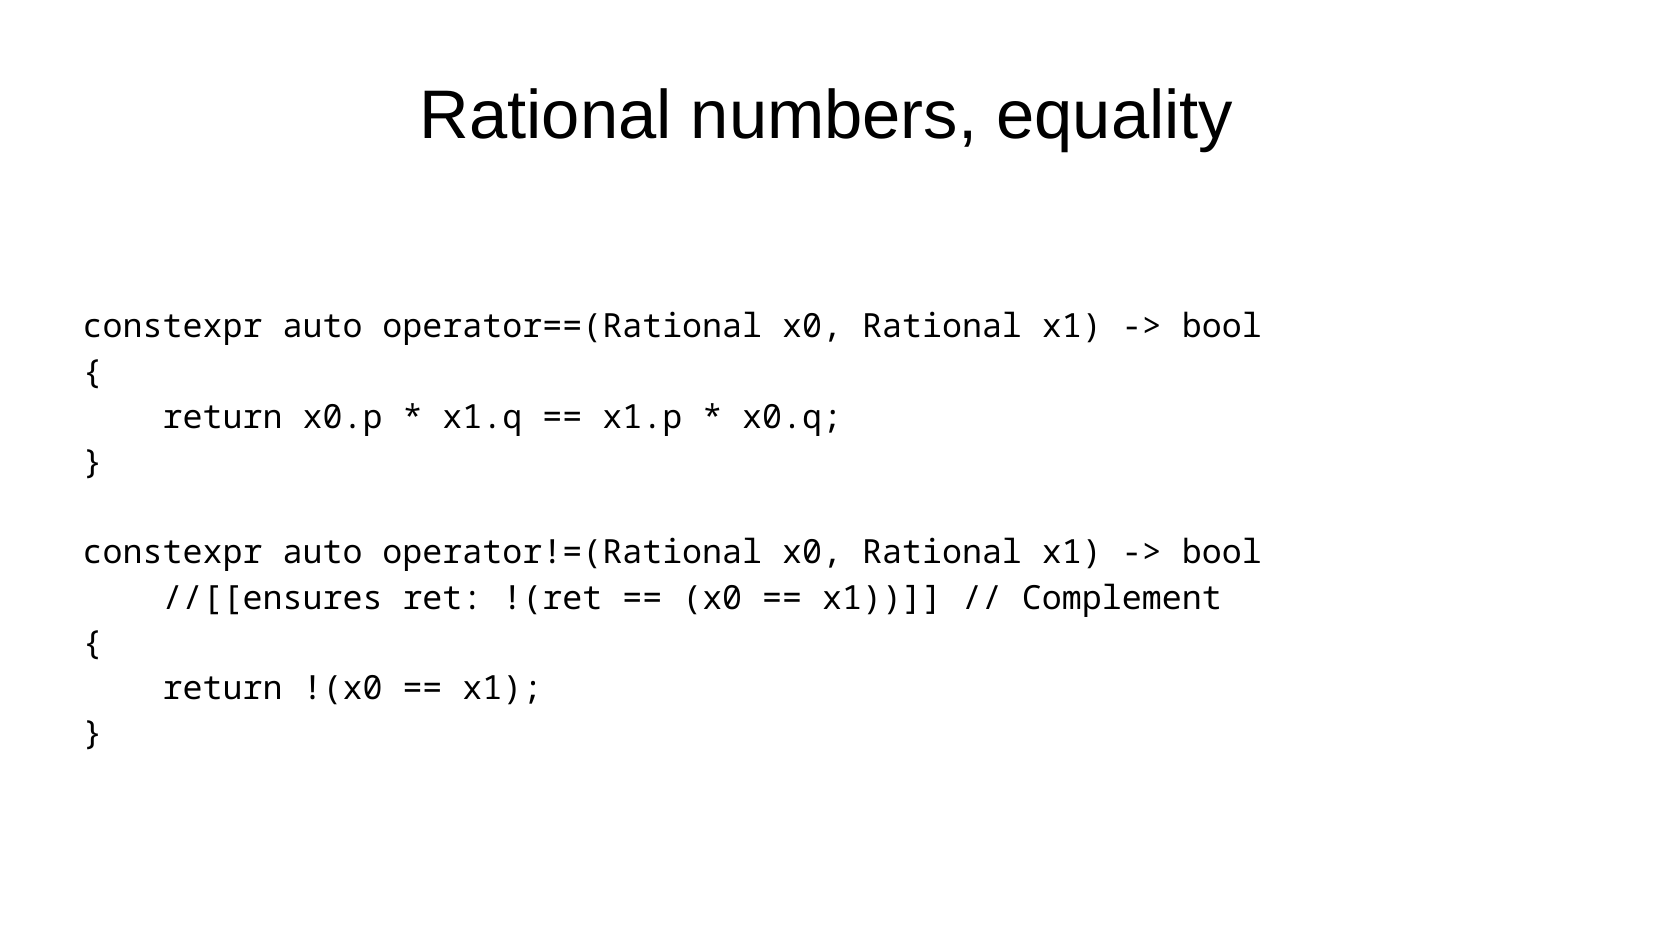

Rational numbers, equality
# constexpr auto operator==(Rational x0, Rational x1) -> bool
{
 return x0.p * x1.q == x1.p * x0.q;
}
constexpr auto operator!=(Rational x0, Rational x1) -> bool
 //[[ensures ret: !(ret == (x0 == x1))]] // Complement
{
 return !(x0 == x1);
}